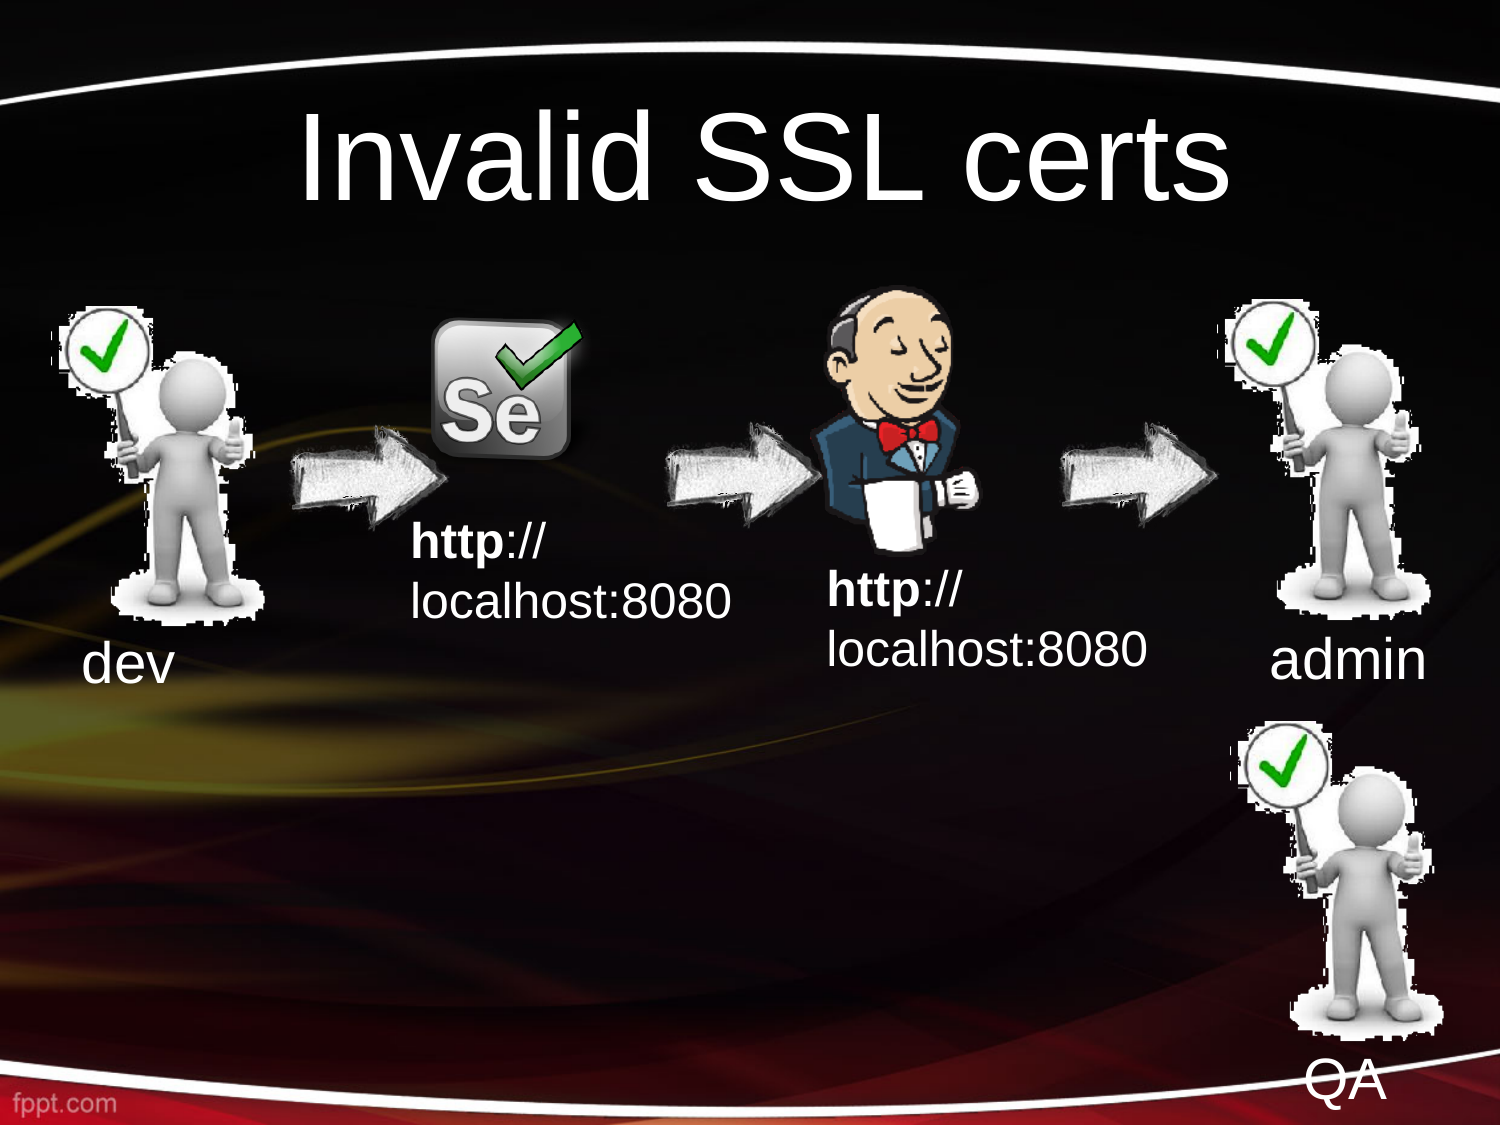

# Invalid SSL certs
http://
localhost:8080
http://
localhost:8080
admin
dev
QA